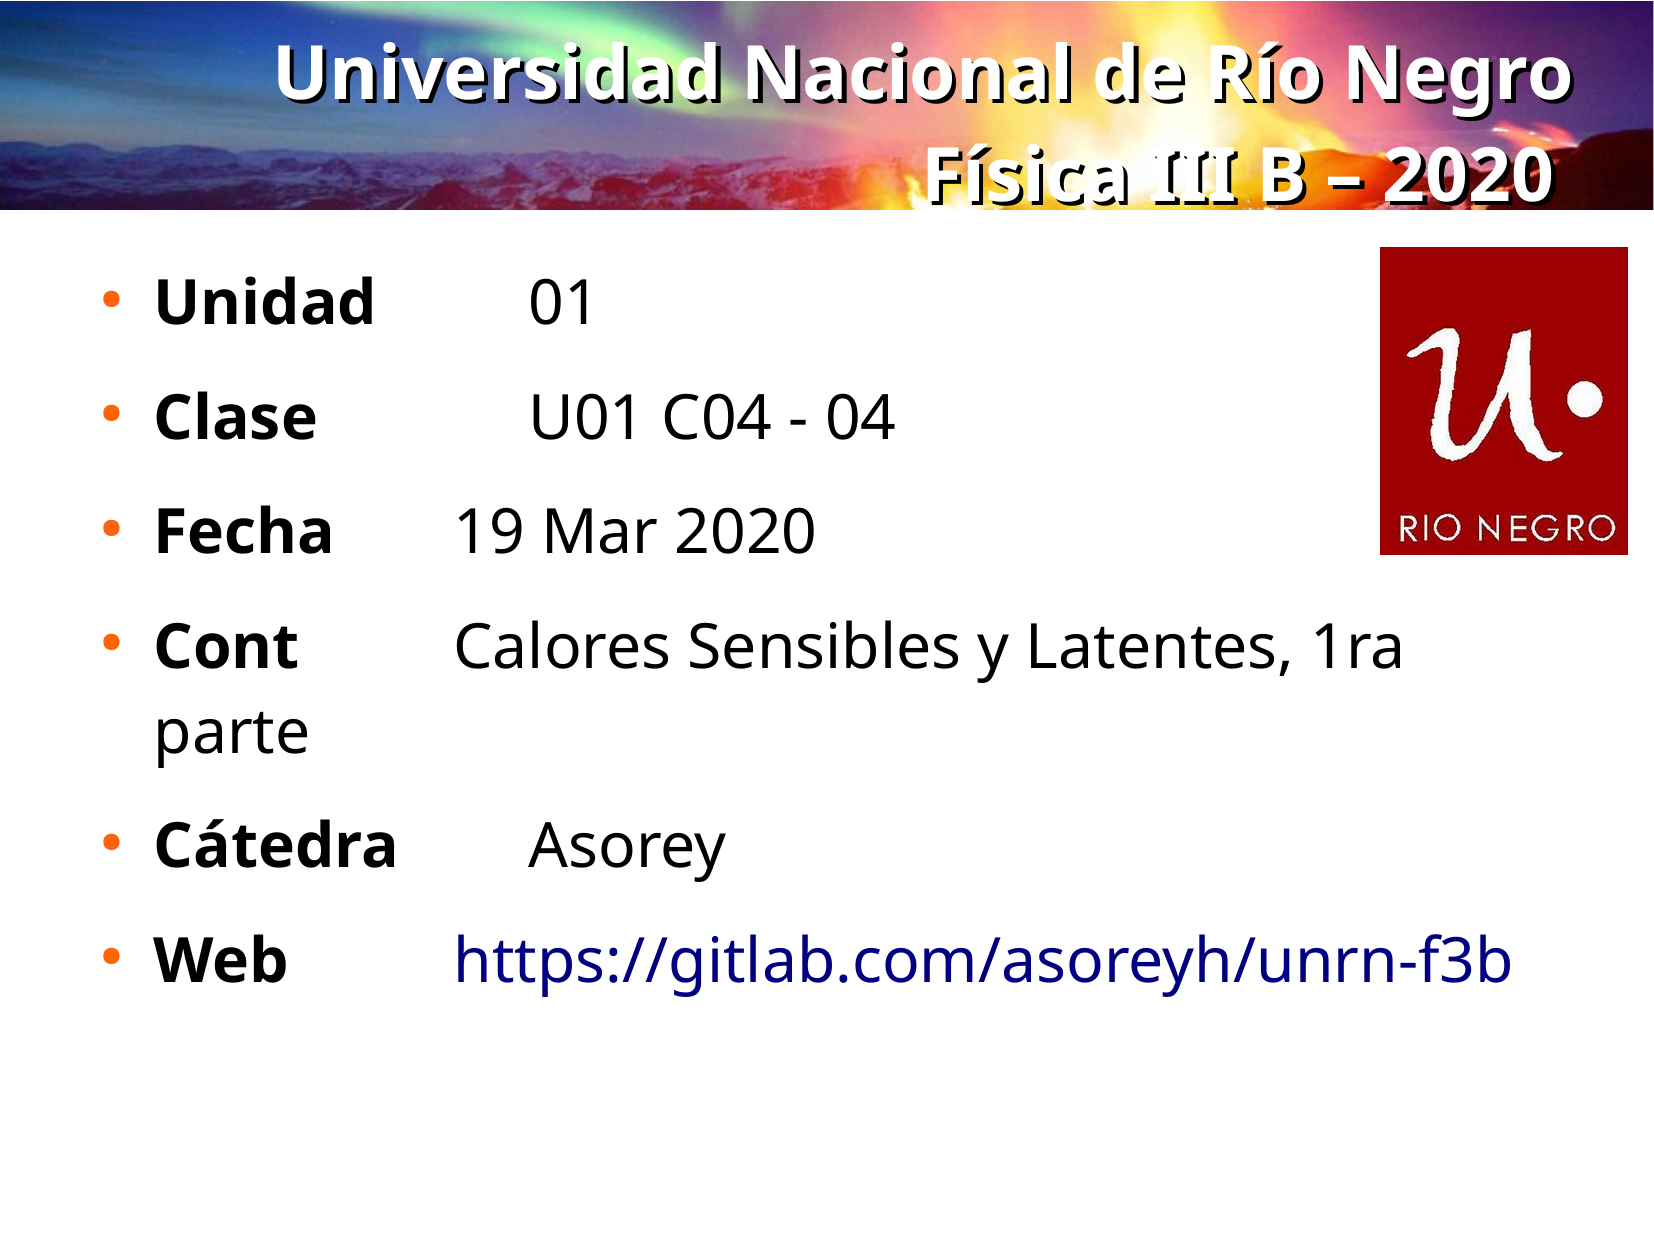

# Universidad Nacional de Río Negro Física III B – 2020
Unidad 		01
Clase			U01 C04 - 04
Fecha		19 Mar 2020
Cont			Calores Sensibles y Latentes, 1ra parte
Cátedra		Asorey
Web			https://gitlab.com/asoreyh/unrn-f3b